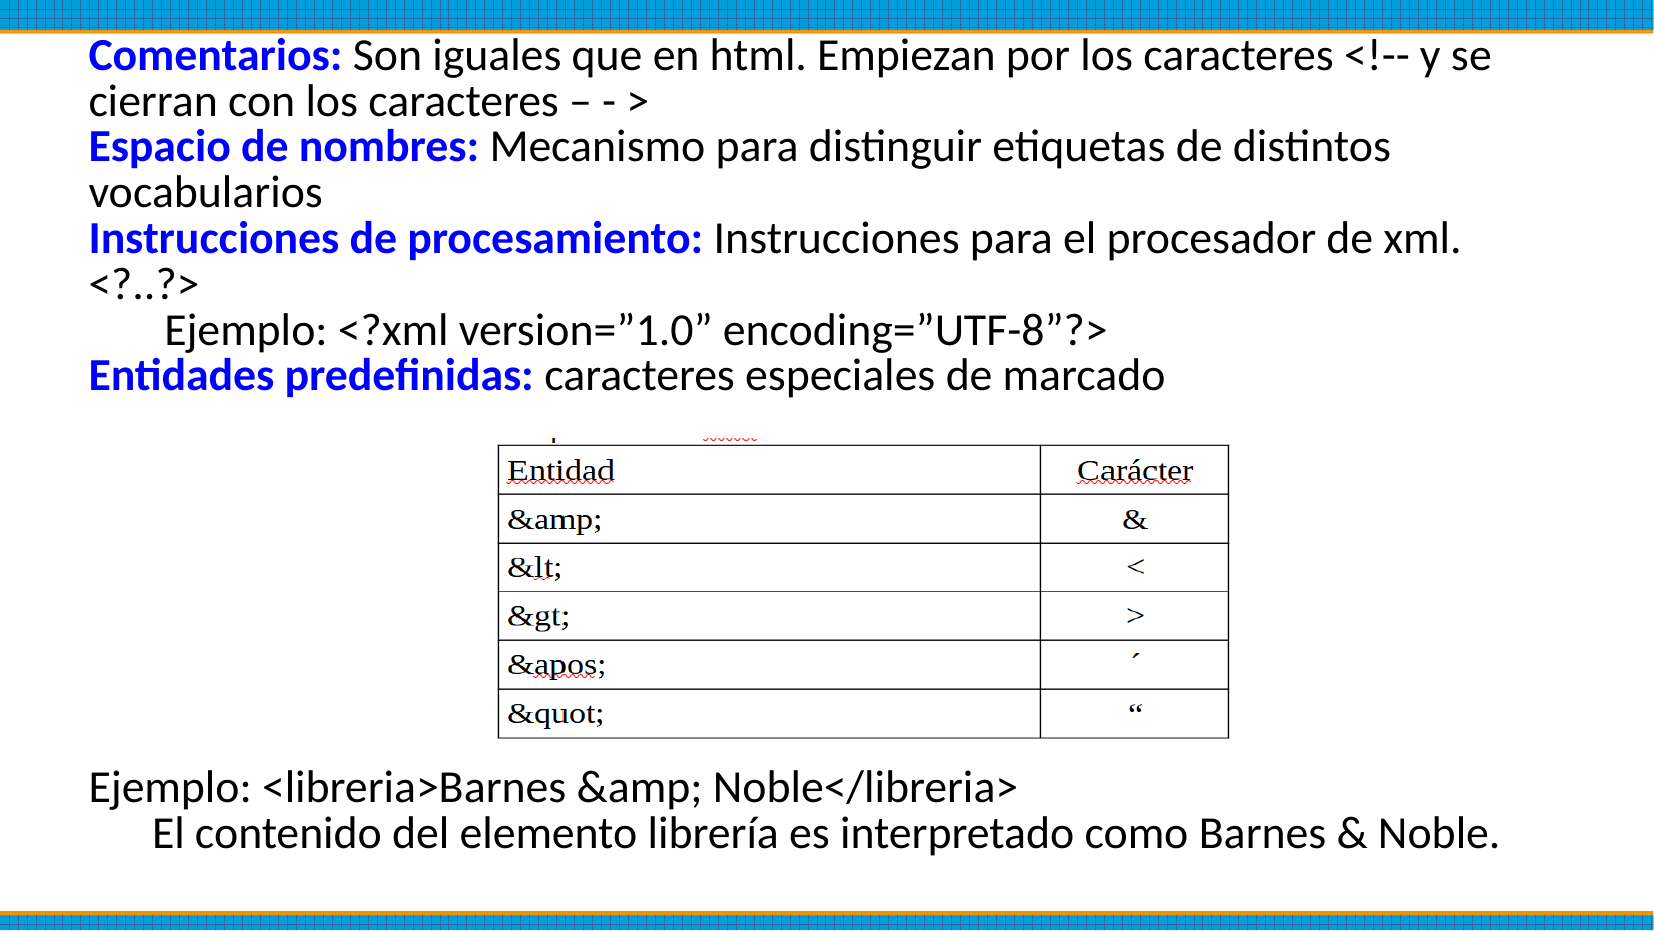

# Comentarios: Son iguales que en html. Empiezan por los caracteres <!-- y se cierran con los caracteres – - >
Espacio de nombres: Mecanismo para distinguir etiquetas de distintos vocabularios
Instrucciones de procesamiento: Instrucciones para el procesador de xml.
<?..?>
	Ejemplo: <?xml version=”1.0” encoding=”UTF-8”?>
Entidades predefinidas: caracteres especiales de marcado
Ejemplo: <libreria>Barnes &amp; Noble</libreria>
El contenido del elemento librería es interpretado como Barnes & Noble.